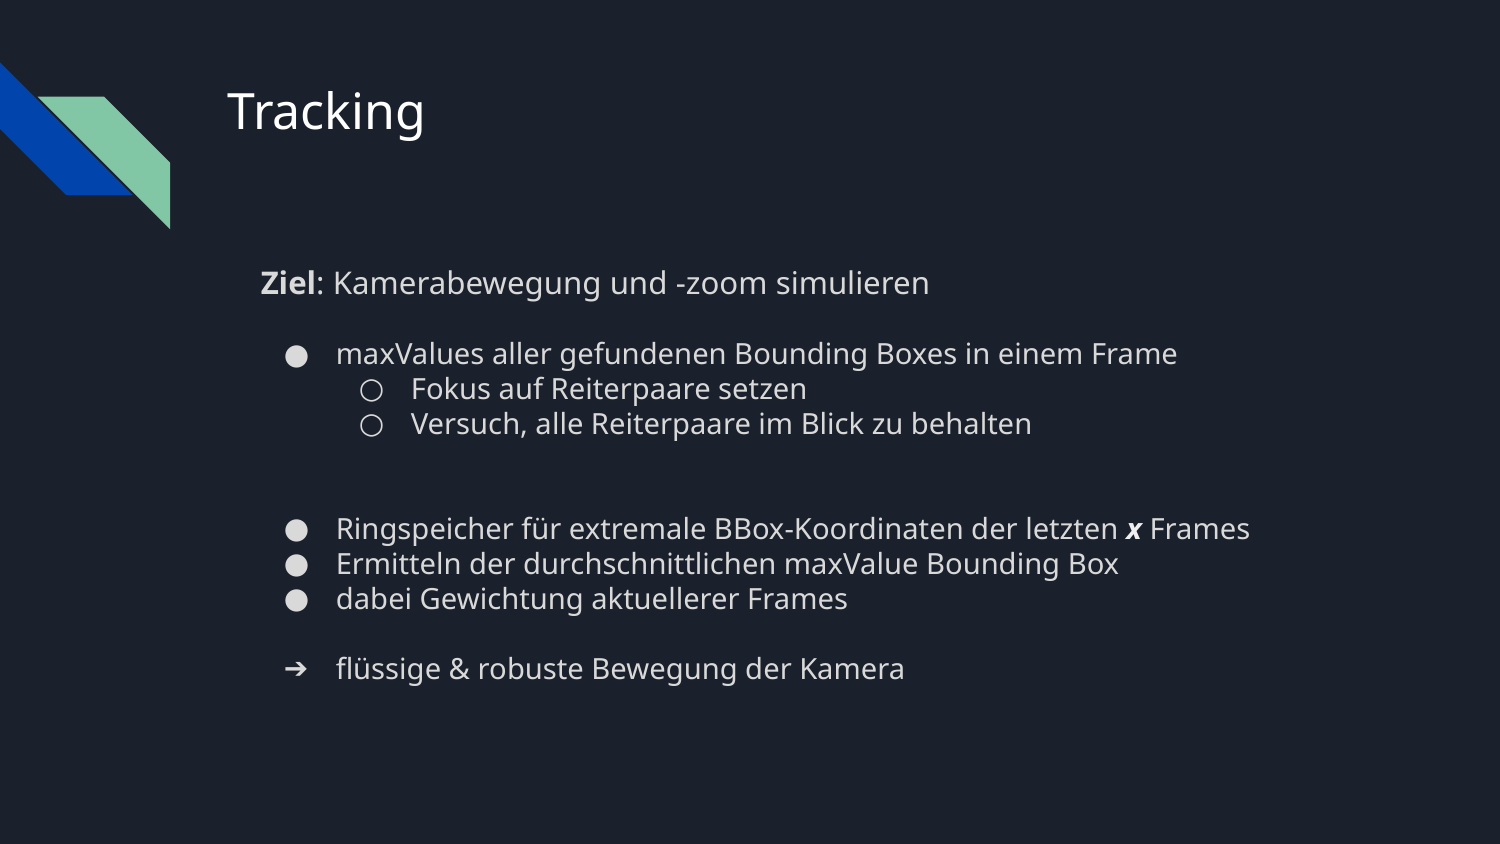

# Tracking
Ziel: Kamerabewegung und -zoom simulieren
maxValues aller gefundenen Bounding Boxes in einem Frame
Fokus auf Reiterpaare setzen
Versuch, alle Reiterpaare im Blick zu behalten
Ringspeicher für extremale BBox-Koordinaten der letzten x Frames
Ermitteln der durchschnittlichen maxValue Bounding Box
dabei Gewichtung aktuellerer Frames
flüssige & robuste Bewegung der Kamera